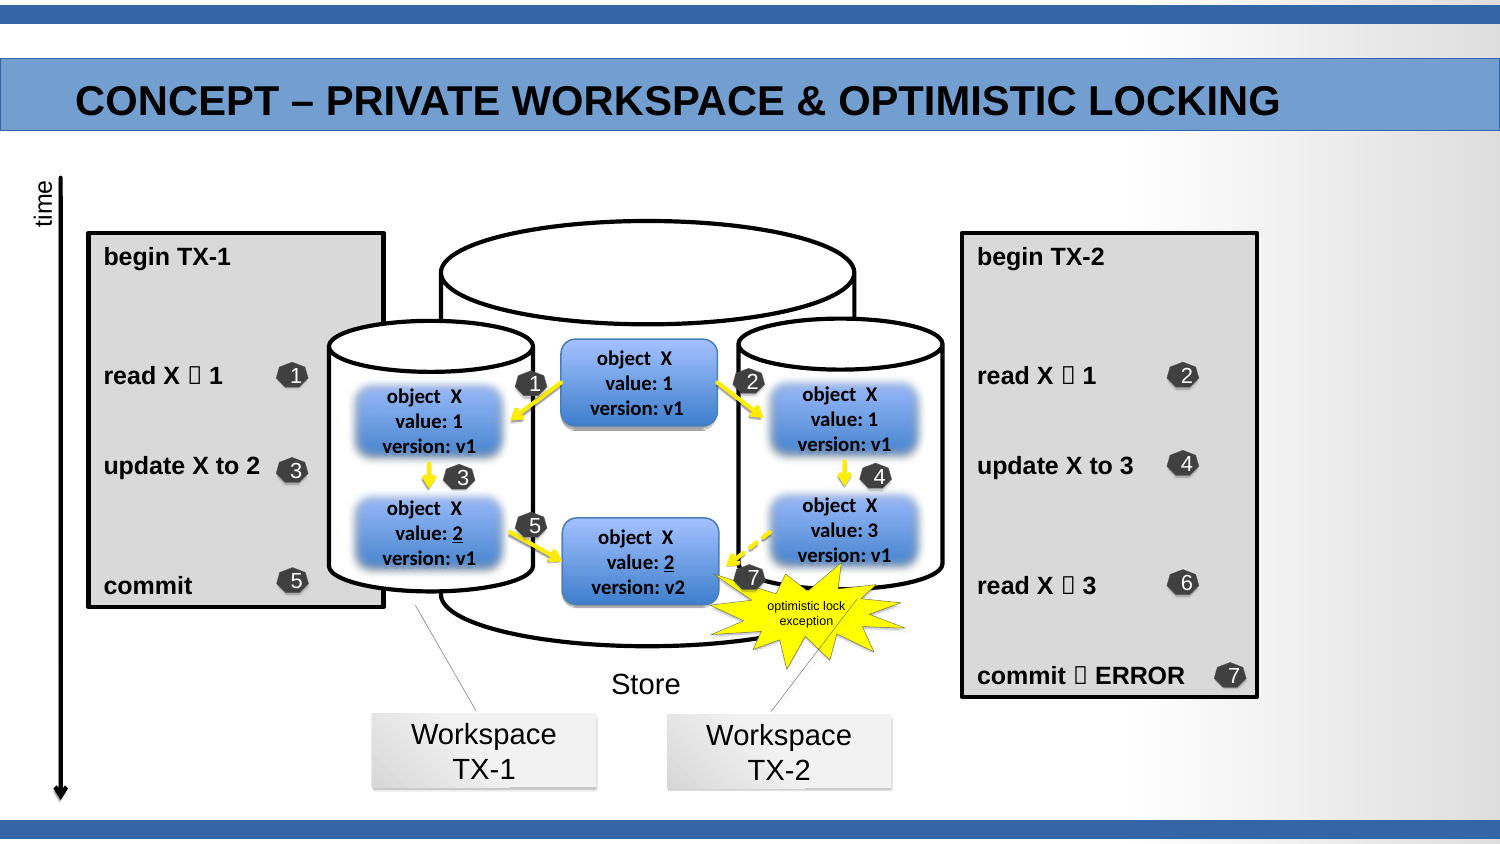

# CONCEpt – private workspace & Optimistic locking
time
begin TX-1
read X  1
update X to 2
commit
begin TX-2
read X  1
update X to 3
read X  3
commit  ERROR
object X
value: 1
version: v1
2
1
2
1
object X
value: 1
version: v1
object X
value: 1
version: v1
4
3
4
3
object X
value: 3
version: v1
object X
value: 2
version: v1
5
object X
value: 2
version: v2
optimistic lock exception
7
5
6
Store
7
Workspace TX-1
Workspace TX-2